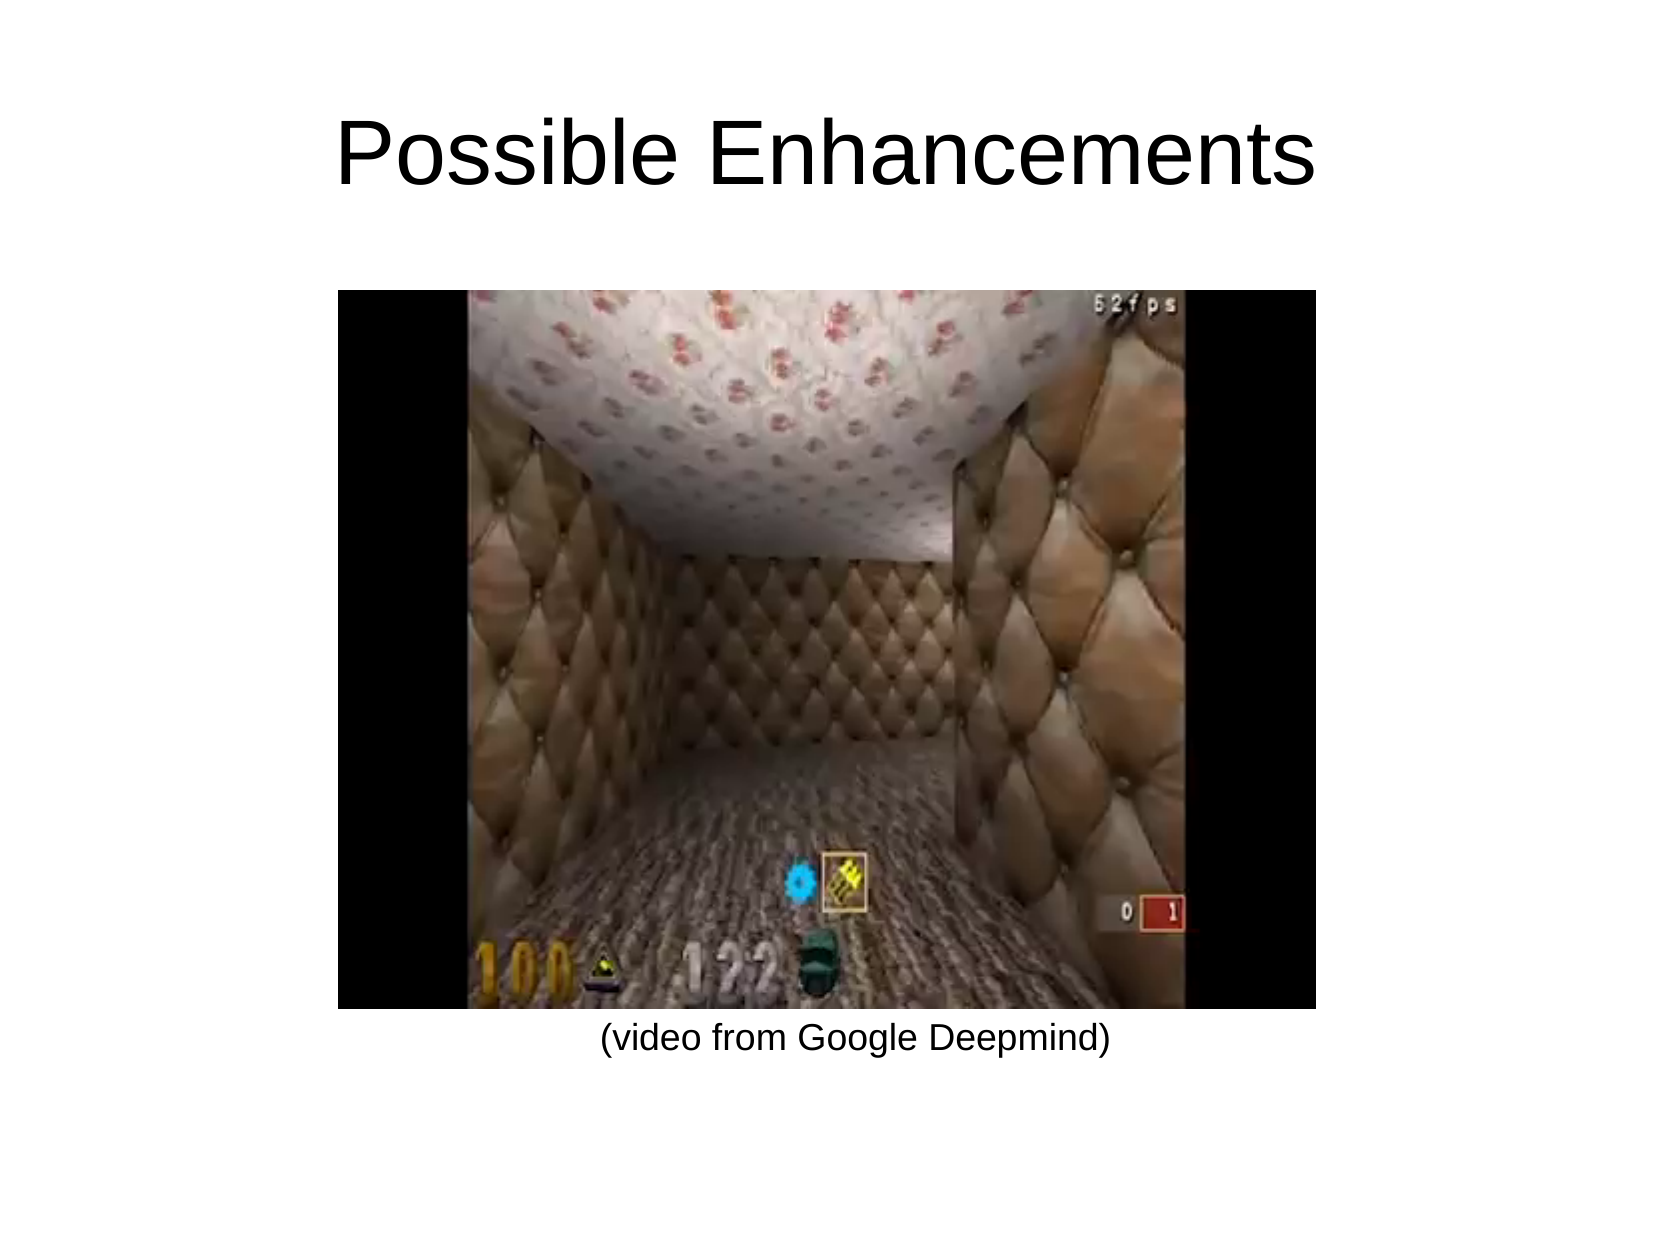

# Possible Enhancements
(video from Google Deepmind)